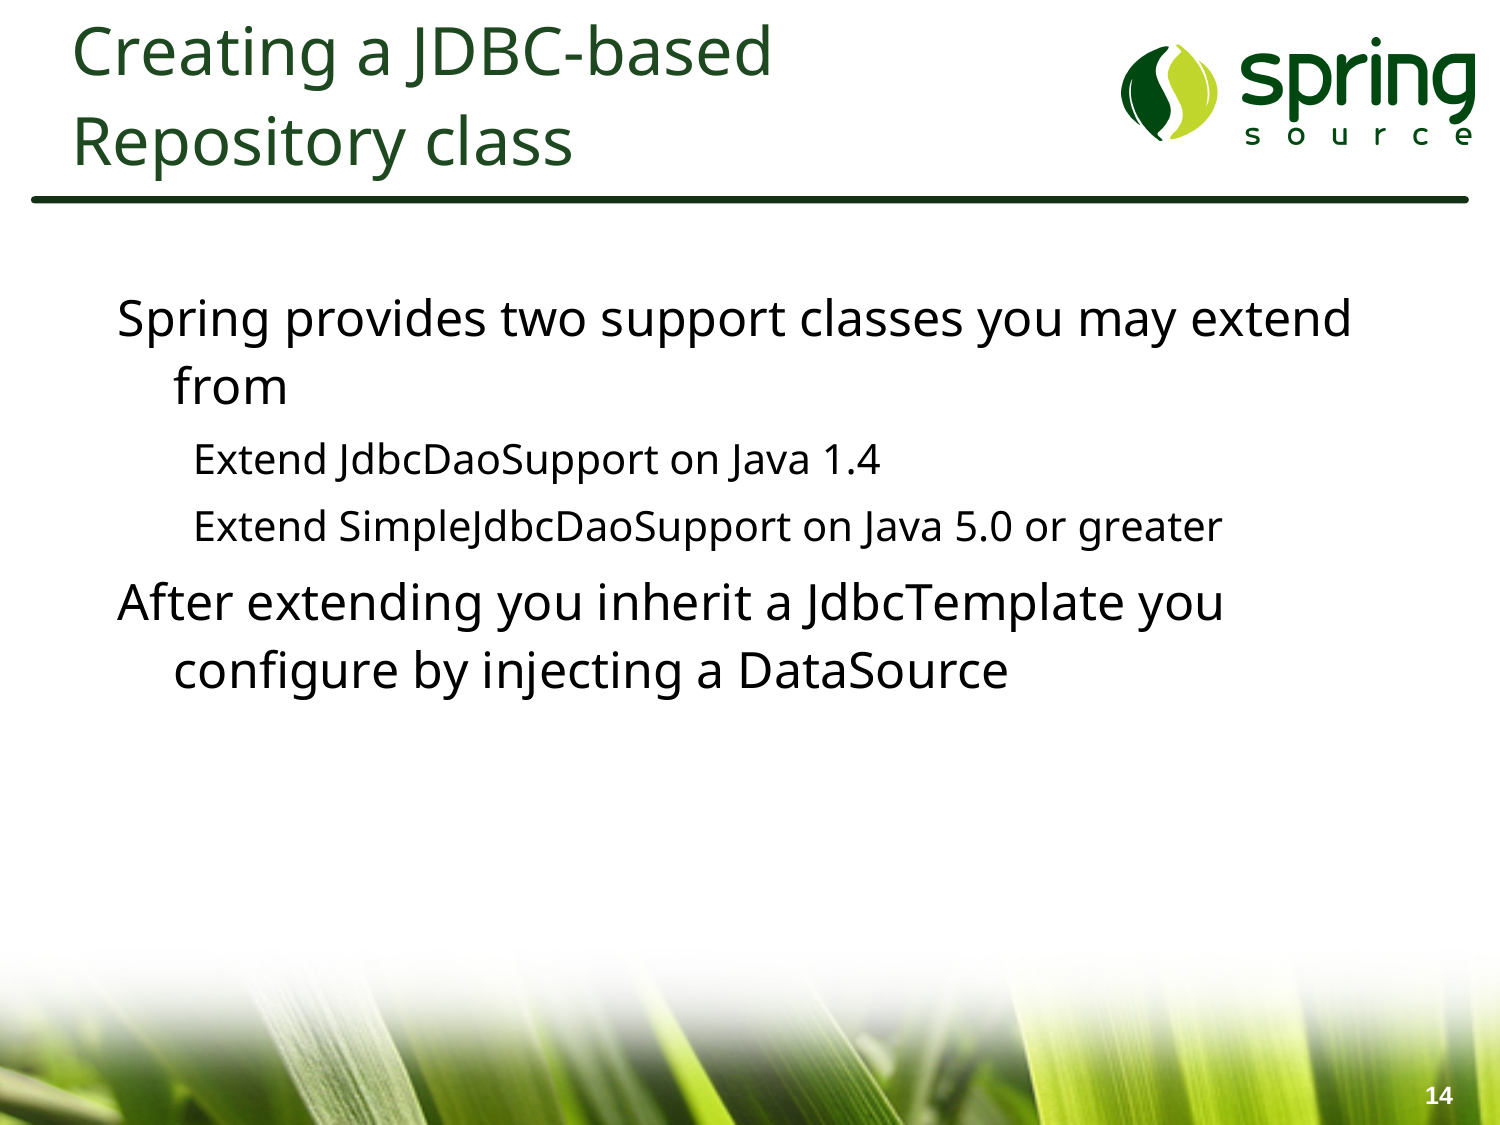

# Creating a JDBC-based Repository class
Spring provides two support classes you may extend from
Extend JdbcDaoSupport on Java 1.4
Extend SimpleJdbcDaoSupport on Java 5.0 or greater
After extending you inherit a JdbcTemplate you configure by injecting a DataSource